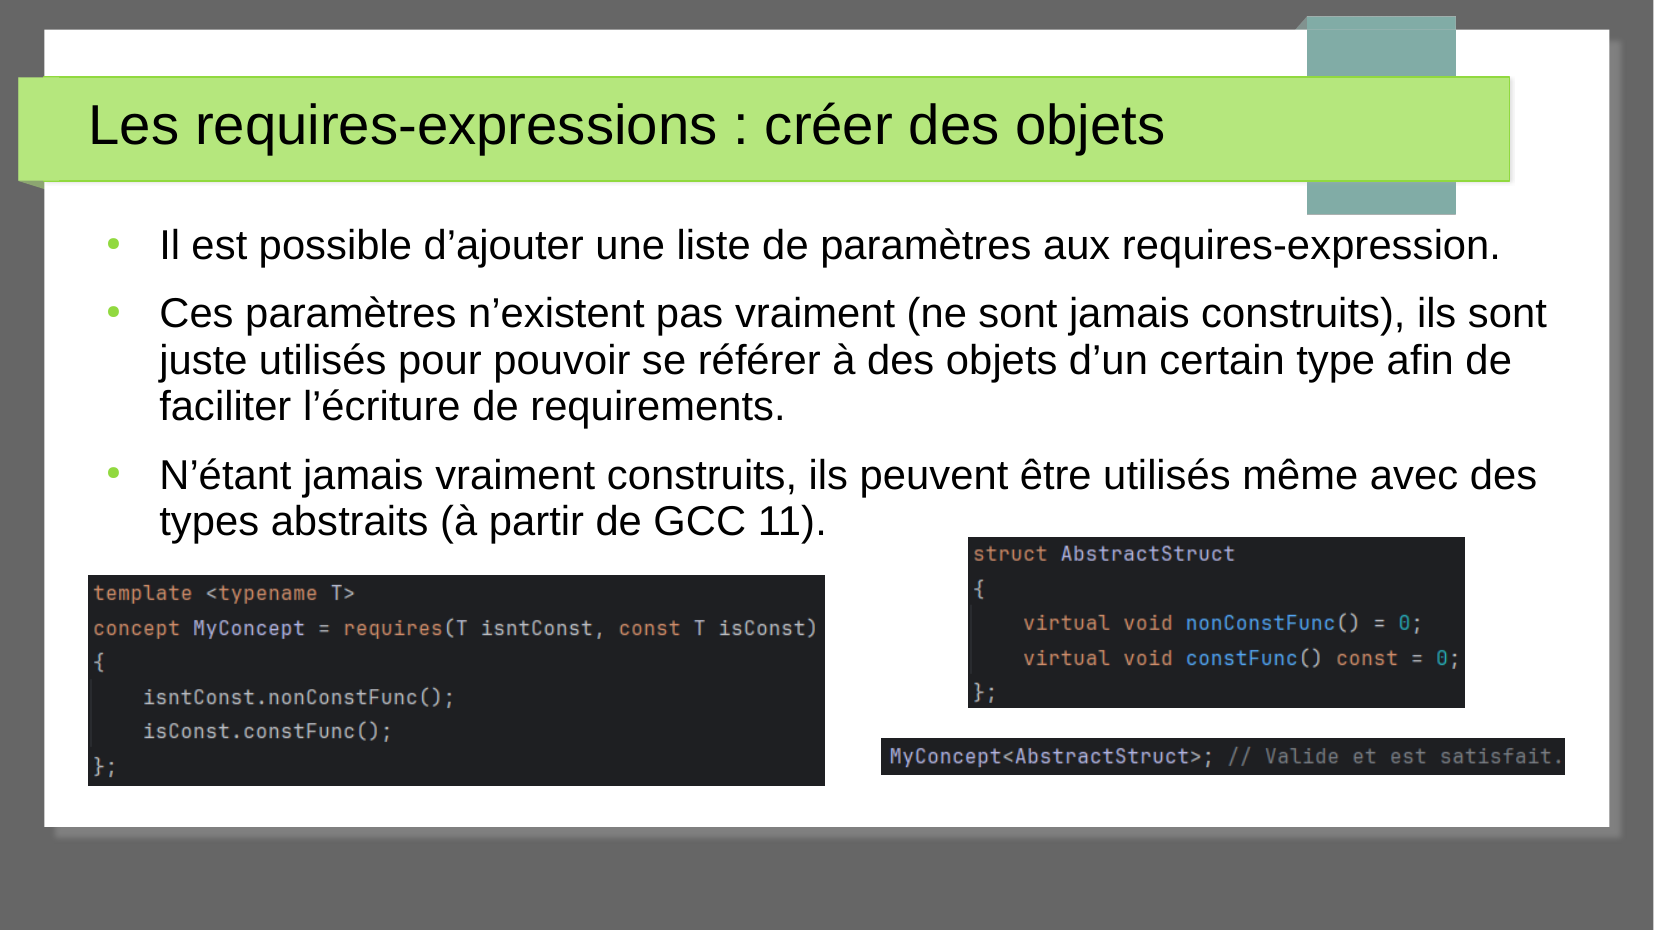

# Les requires-expressions : créer des objets
Il est possible d’ajouter une liste de paramètres aux requires-expression.
Ces paramètres n’existent pas vraiment (ne sont jamais construits), ils sont juste utilisés pour pouvoir se référer à des objets d’un certain type afin de faciliter l’écriture de requirements.
N’étant jamais vraiment construits, ils peuvent être utilisés même avec des types abstraits (à partir de GCC 11).